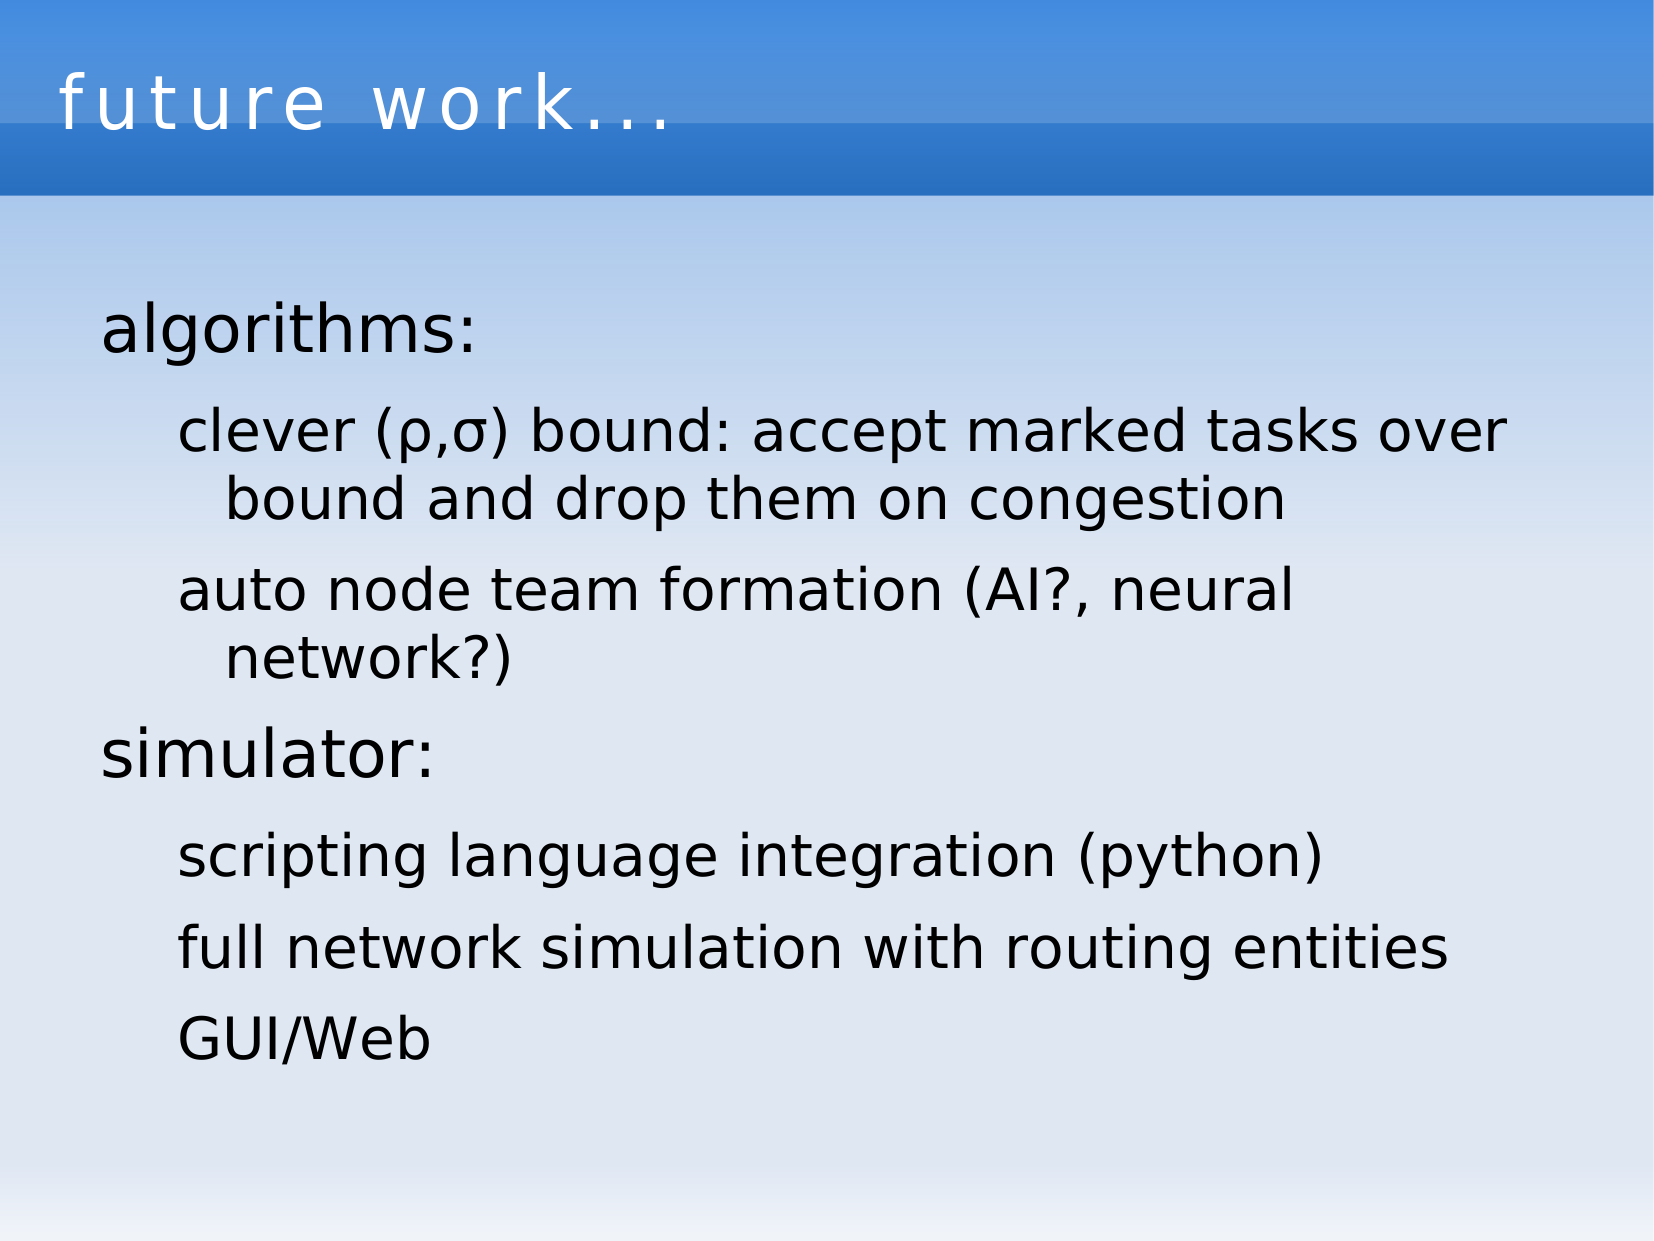

# future work...
algorithms:
clever (ρ,σ) bound: accept marked tasks over bound and drop them on congestion
auto node team formation (AI?, neural network?)
simulator:
scripting language integration (python)
full network simulation with routing entities
GUI/Web